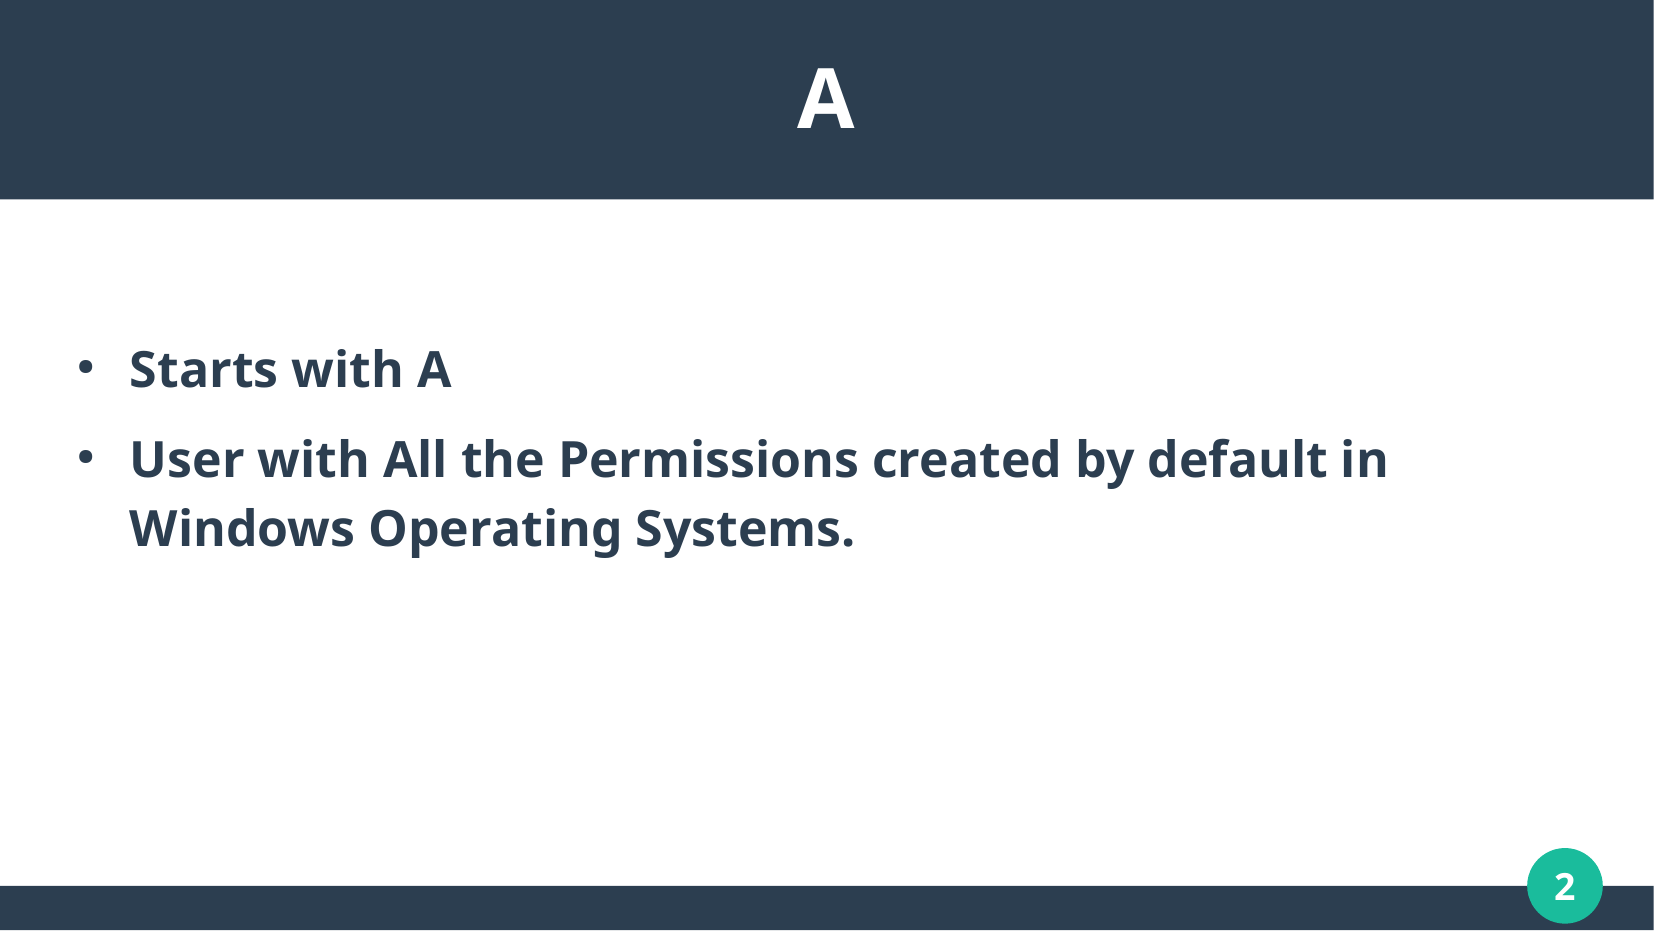

# A
Starts with A
User with All the Permissions created by default in Windows Operating Systems.